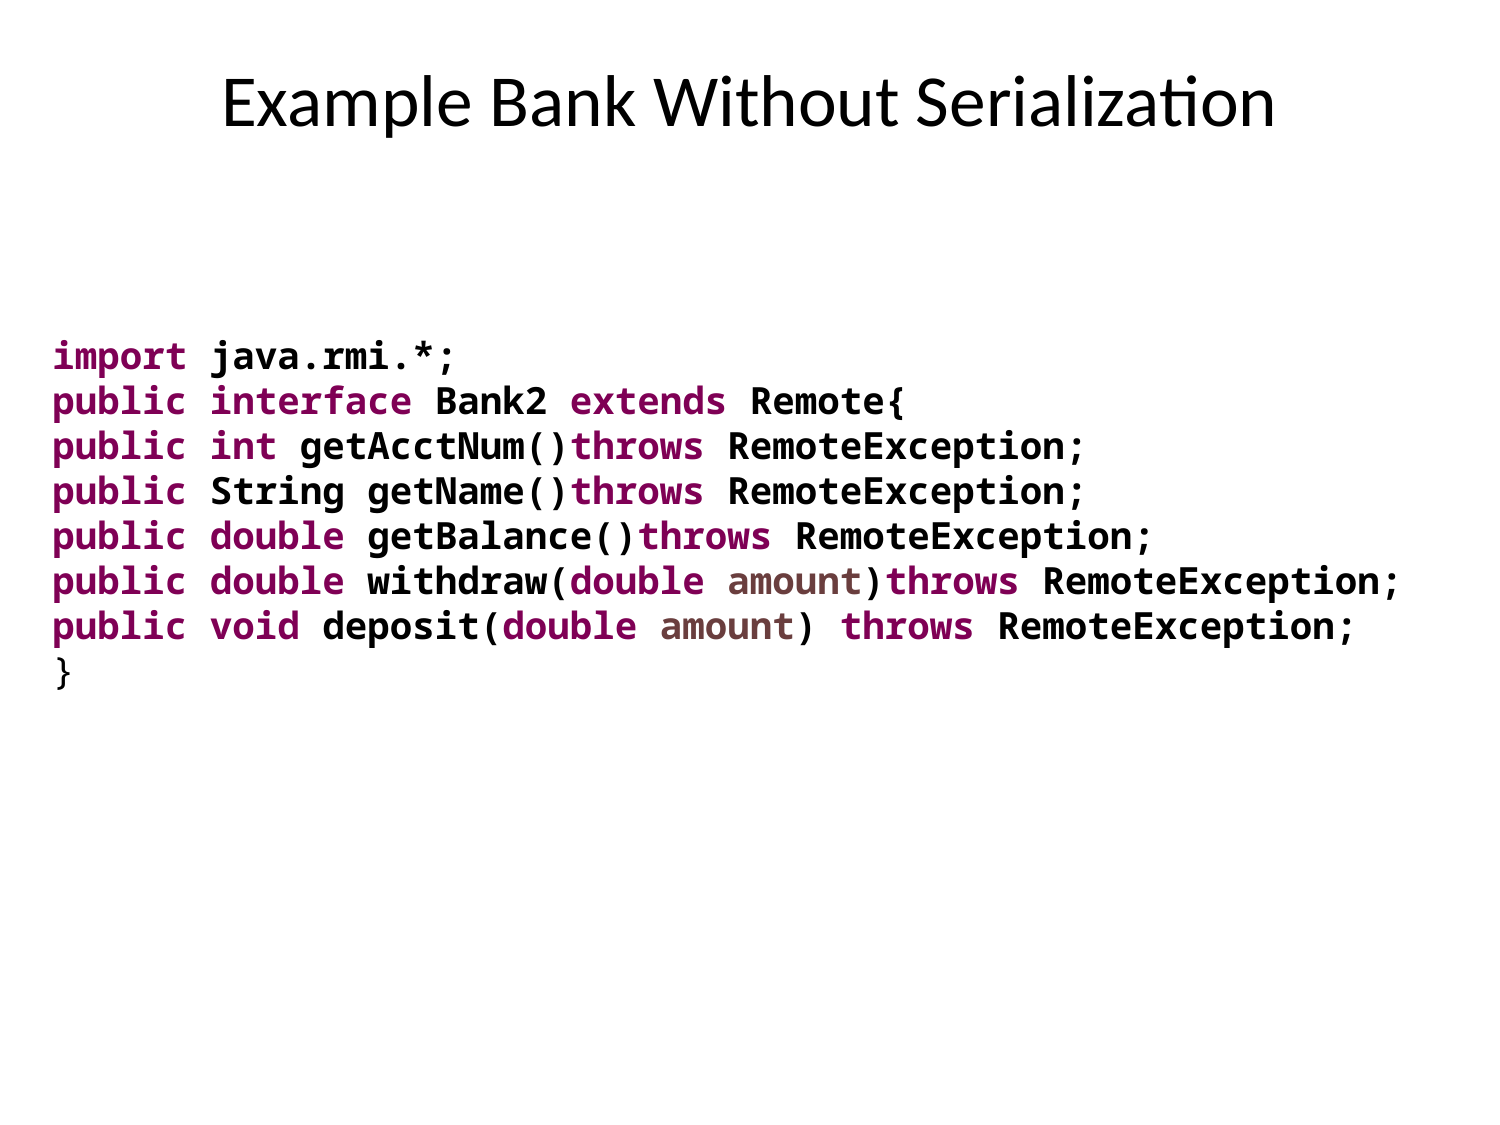

# Example Bank Without Serialization
import java.rmi.*;
public interface Bank2 extends Remote{
public int getAcctNum()throws RemoteException;
public String getName()throws RemoteException;
public double getBalance()throws RemoteException;
public double withdraw(double amount)throws RemoteException;
public void deposit(double amount) throws RemoteException;
}